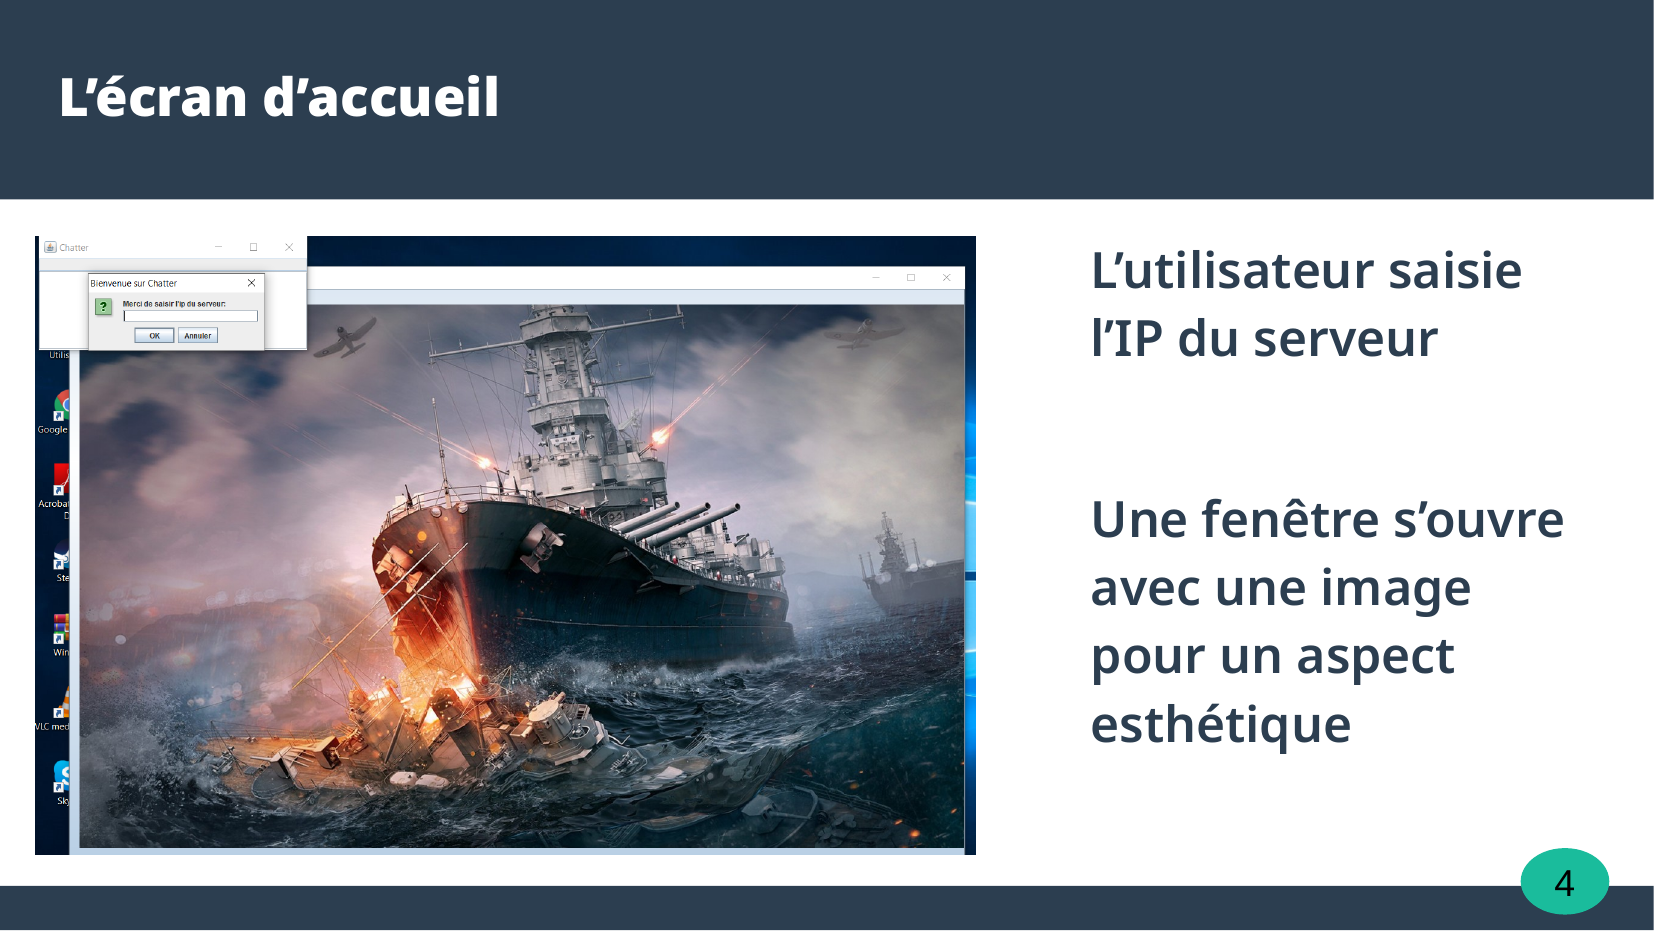

# L’écran d’accueil
L’utilisateur saisie l’IP du serveur
Une fenêtre s’ouvre avec une image pour un aspect esthétique